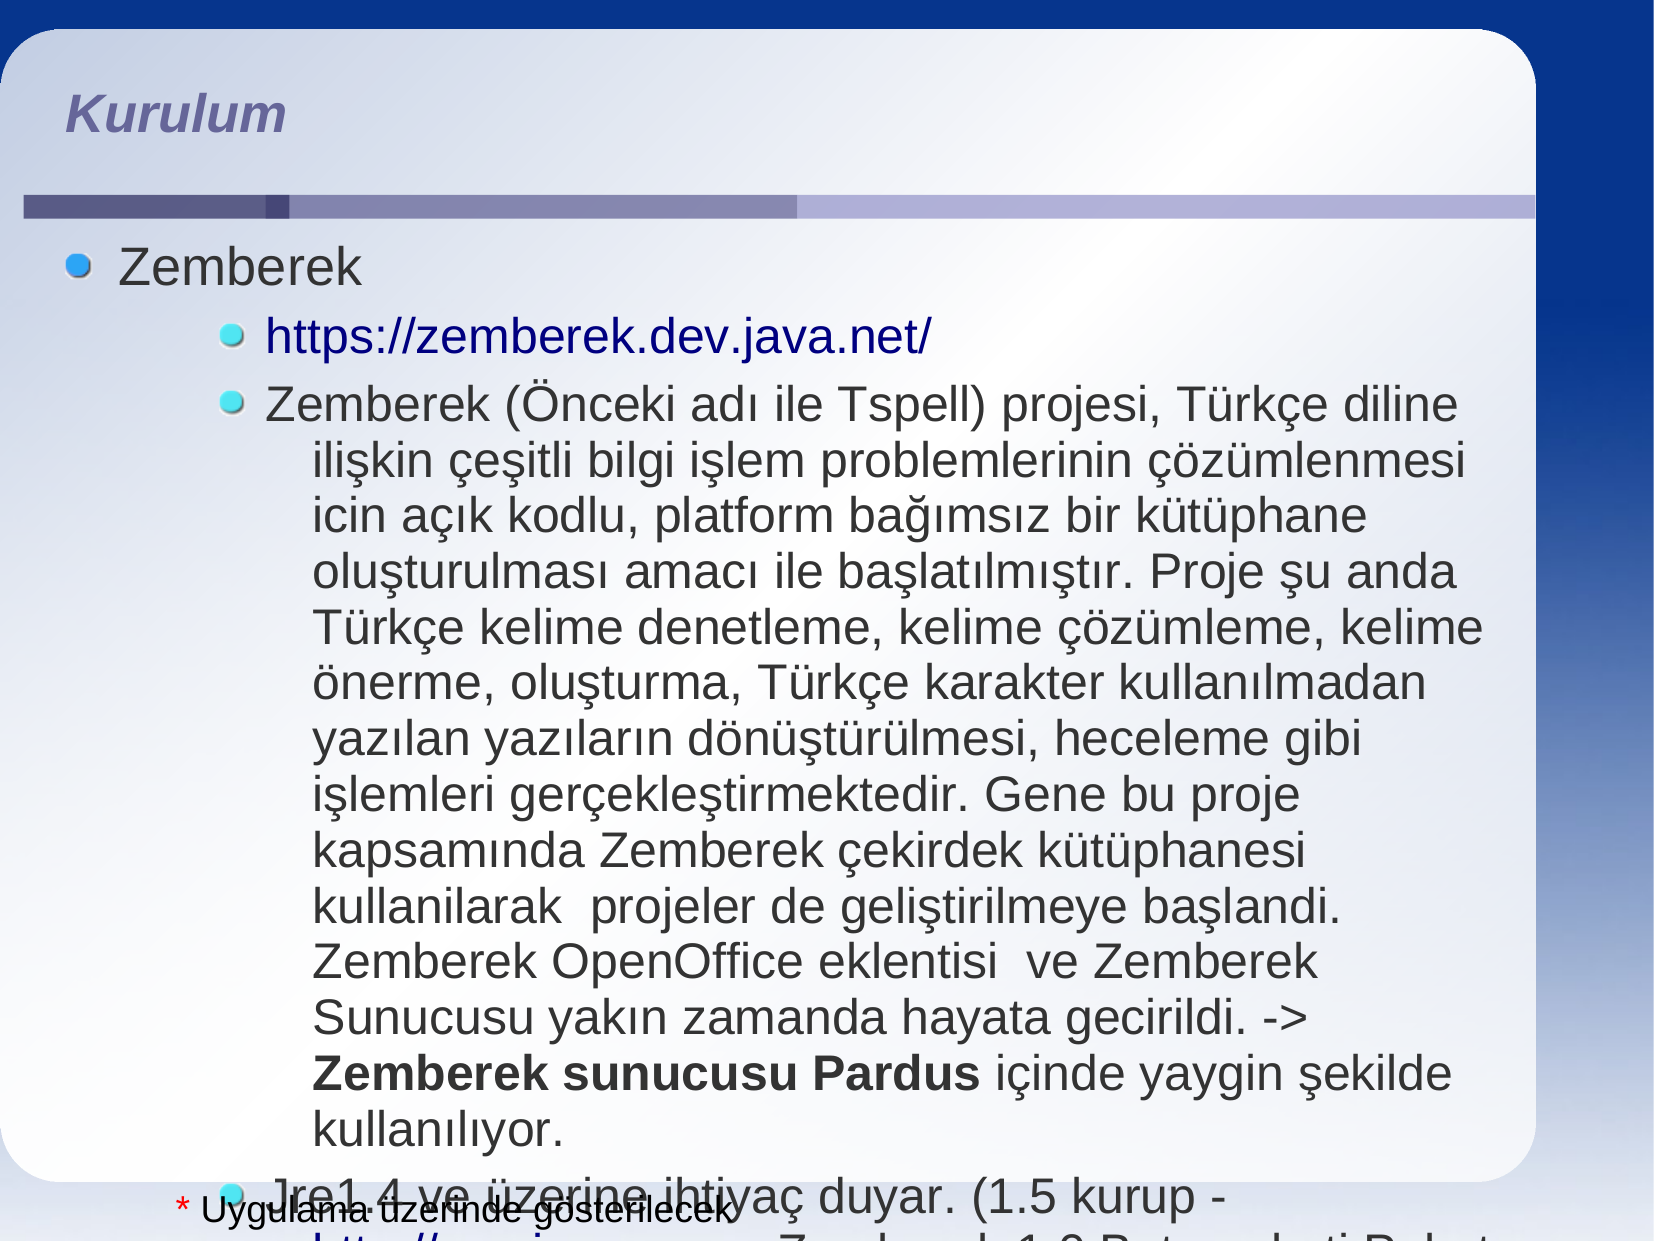

# Kurulum
Zemberek
https://zemberek.dev.java.net/
Zemberek (Önceki adı ile Tspell) projesi, Türkçe diline ilişkin çeşitli bilgi işlem problemlerinin çözümlenmesi icin açık kodlu, platform bağımsız bir kütüphane oluşturulması amacı ile başlatılmıştır. Proje şu anda Türkçe kelime denetleme, kelime çözümleme, kelime önerme, oluşturma, Türkçe karakter kullanılmadan yazılan yazıların dönüştürülmesi, heceleme gibi işlemleri gerçekleştirmektedir. Gene bu proje kapsamında Zemberek çekirdek kütüphanesi kullanilarak projeler de geliştirilmeye başlandi. Zemberek OpenOffice eklentisi ve Zemberek Sunucusu yakın zamanda hayata gecirildi. -> Zemberek sunucusu Pardus içinde yaygin şekilde kullanılıyor.
Jre1.4 ve üzerine ihtiyaç duyar. (1.5 kurup - http://sun.java.com - Zemberek 1.0 Beta paketi Paket Yönetisi ile eklenebilir. *)
* Uygulama üzerinde gösterilecek